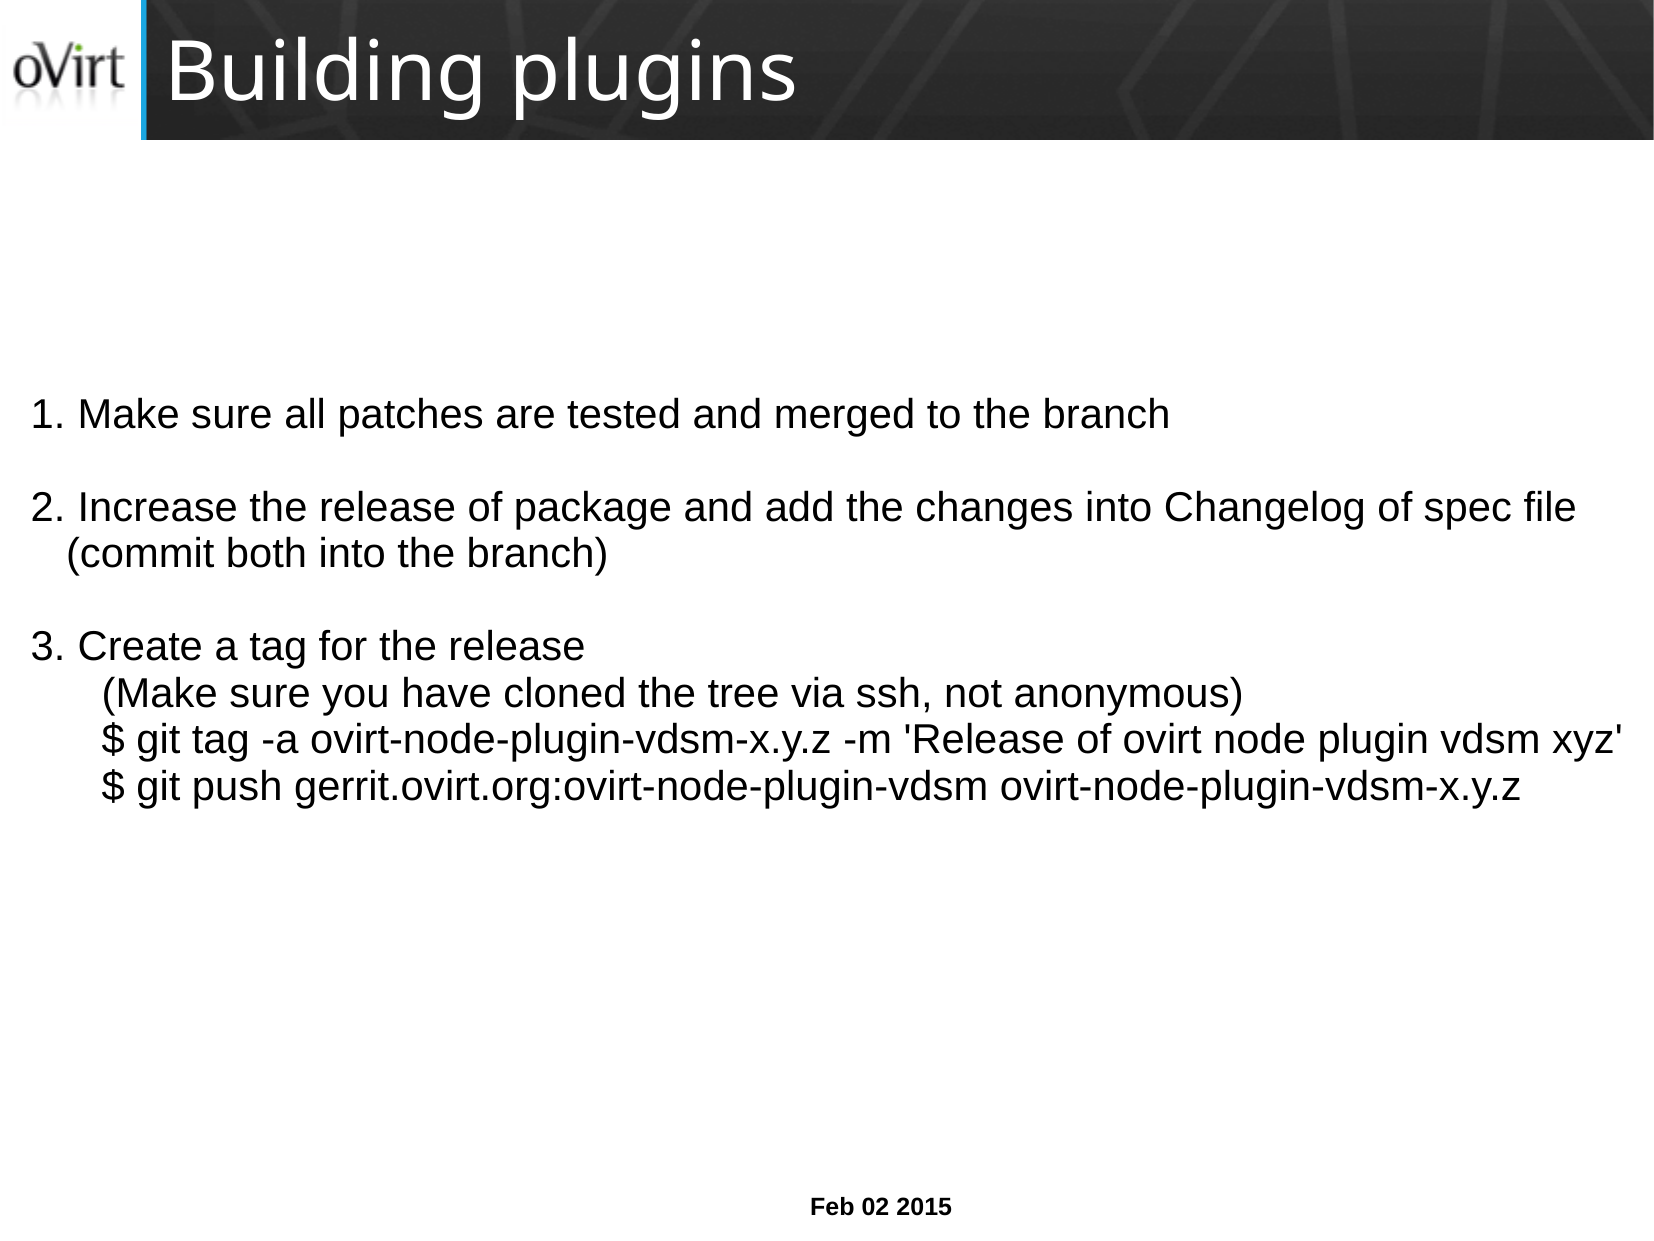

# Building plugins
 Make sure all patches are tested and merged to the branch
 Increase the release of package and add the changes into Changelog of spec file
(commit both into the branch)
 Create a tag for the release
(Make sure you have cloned the tree via ssh, not anonymous)
$ git tag -a ovirt-node-plugin-vdsm-x.y.z -m 'Release of ovirt node plugin vdsm xyz'
$ git push gerrit.ovirt.org:ovirt-node-plugin-vdsm ovirt-node-plugin-vdsm-x.y.z